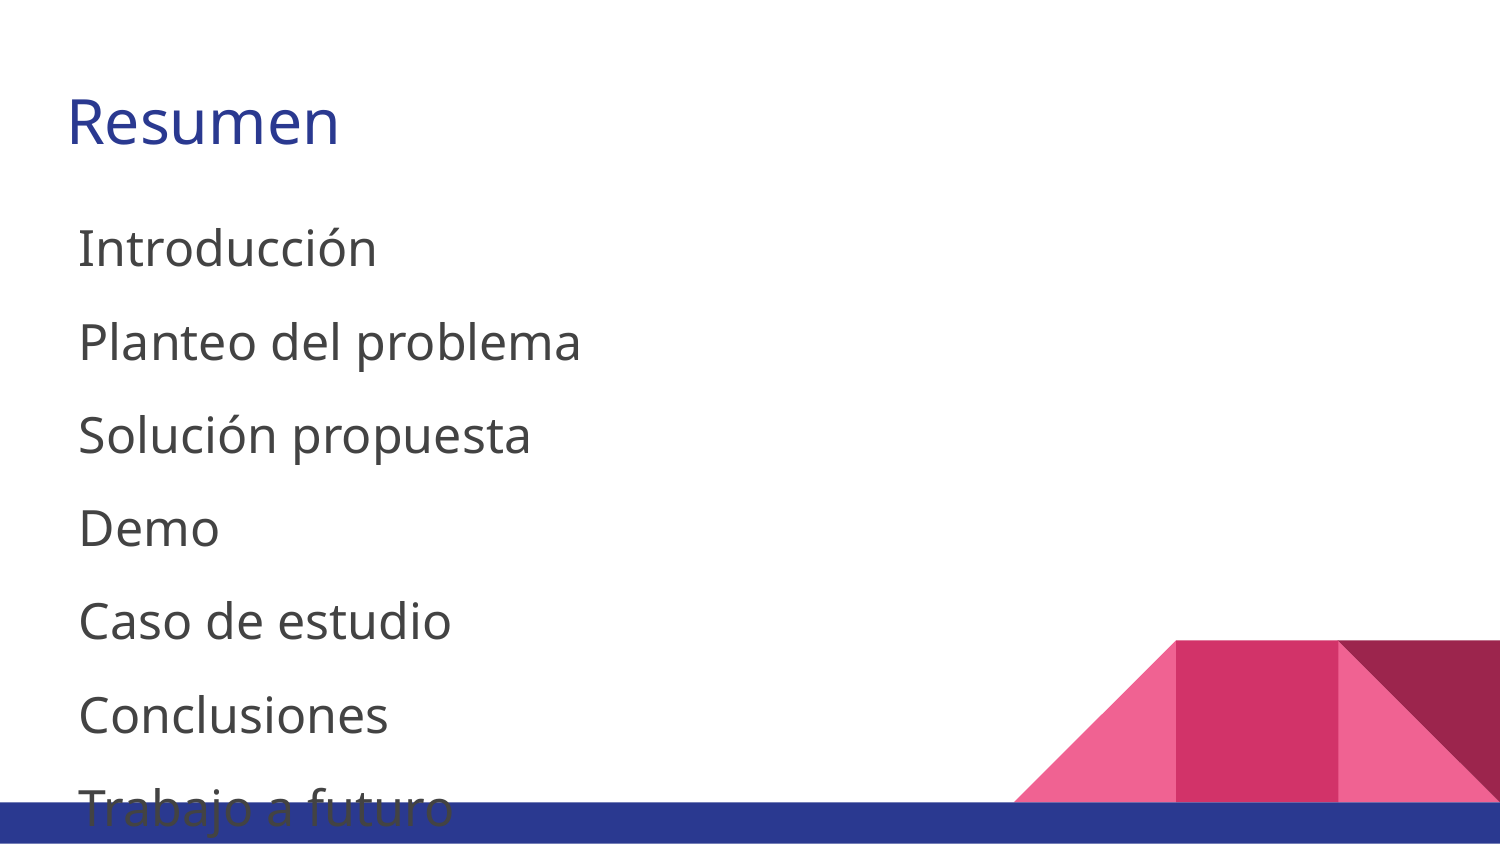

# Resumen
Introducción
Planteo del problema
Solución propuesta
Demo
Caso de estudio
Conclusiones
Trabajo a futuro